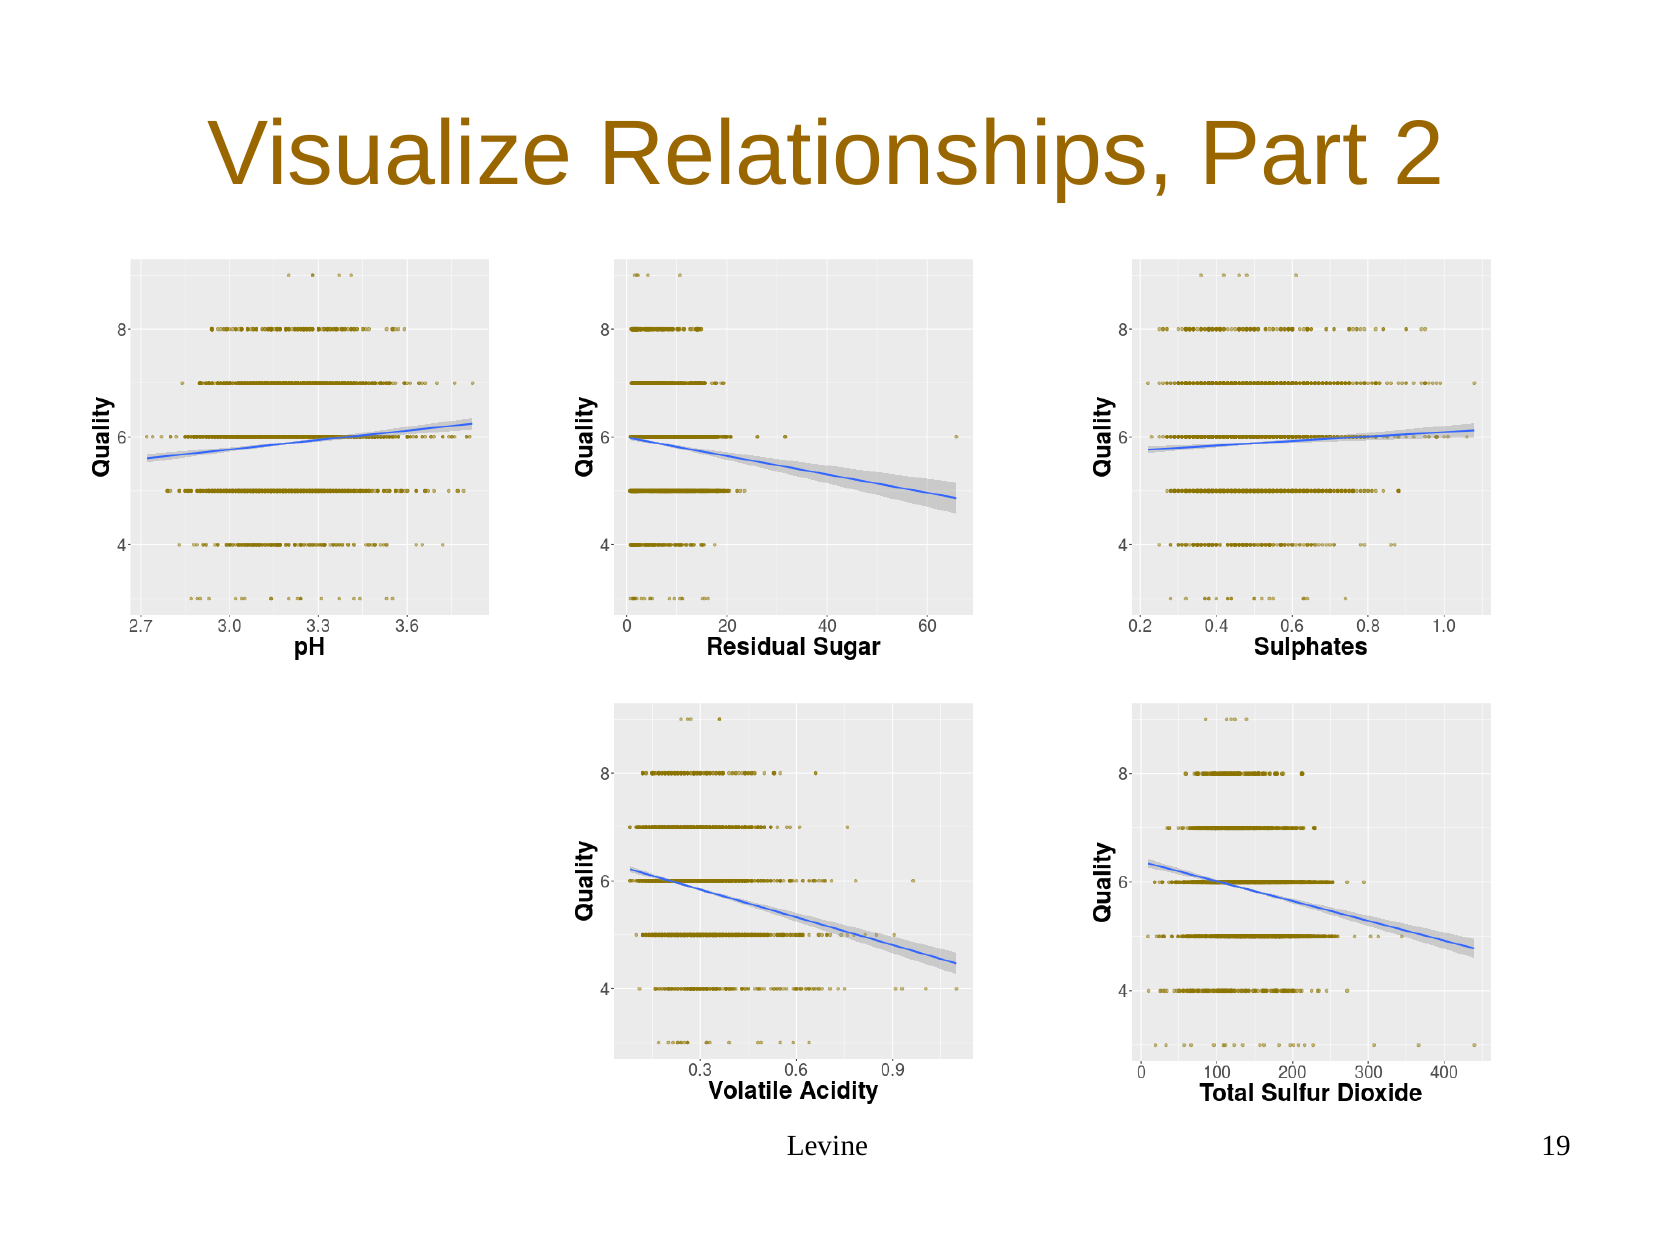

# Visualize Relationships, Part 2
Levine
19